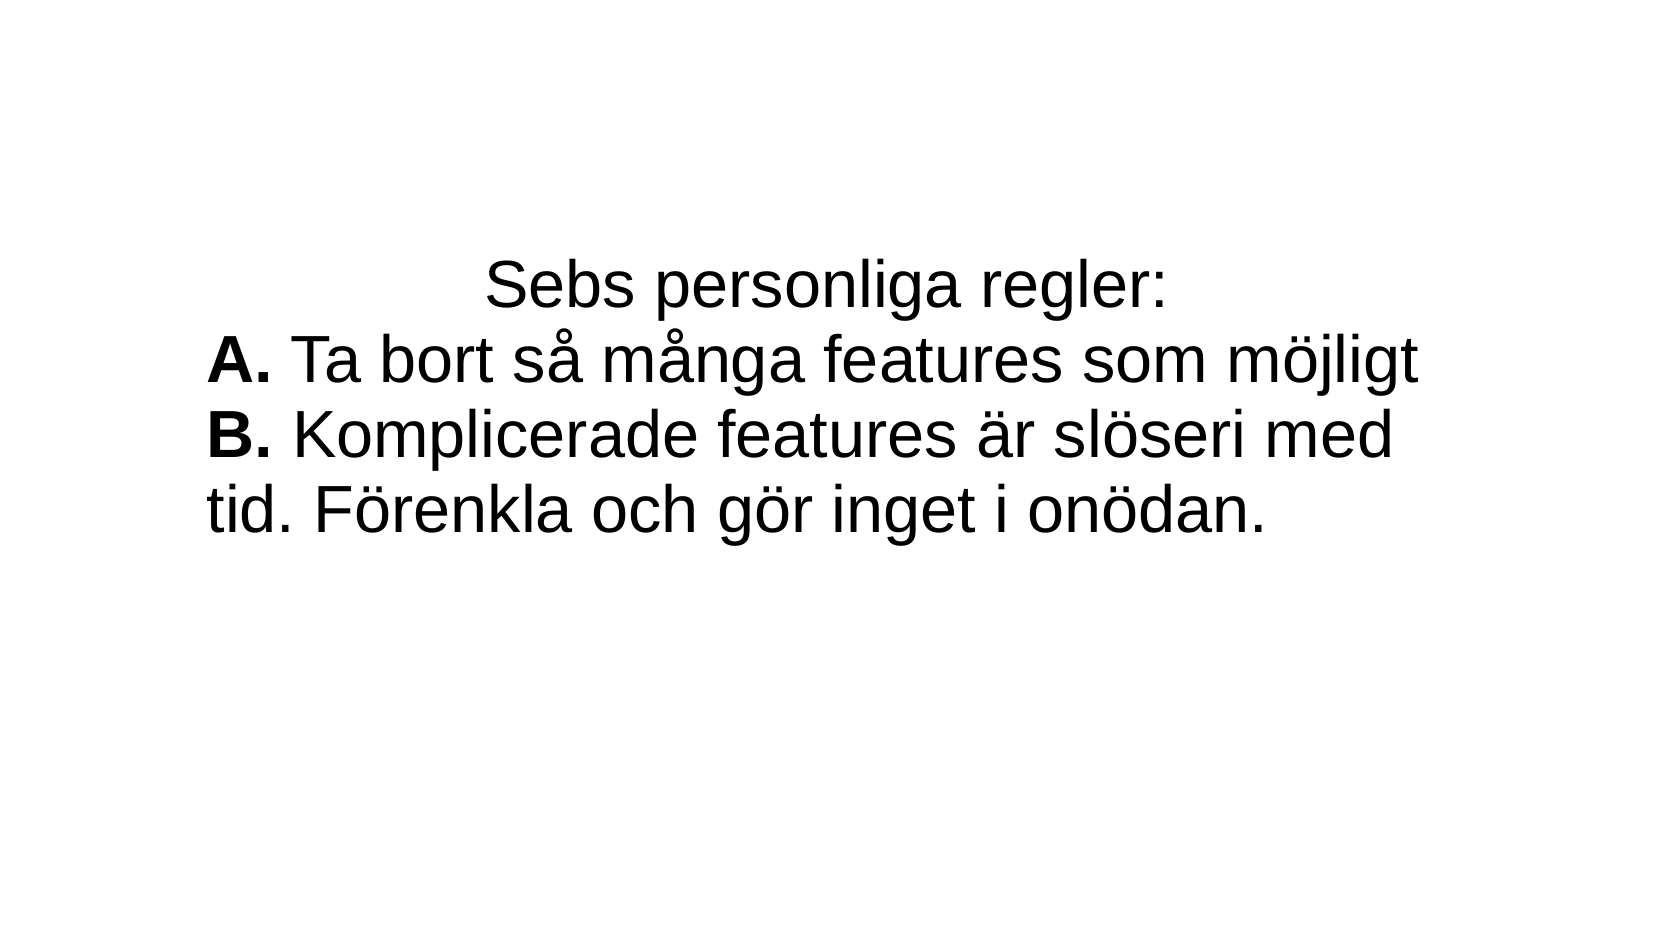

# Sebs personliga regler:
A. Ta bort så många features som möjligt
B. Komplicerade features är slöseri med tid. Förenkla och gör inget i onödan.